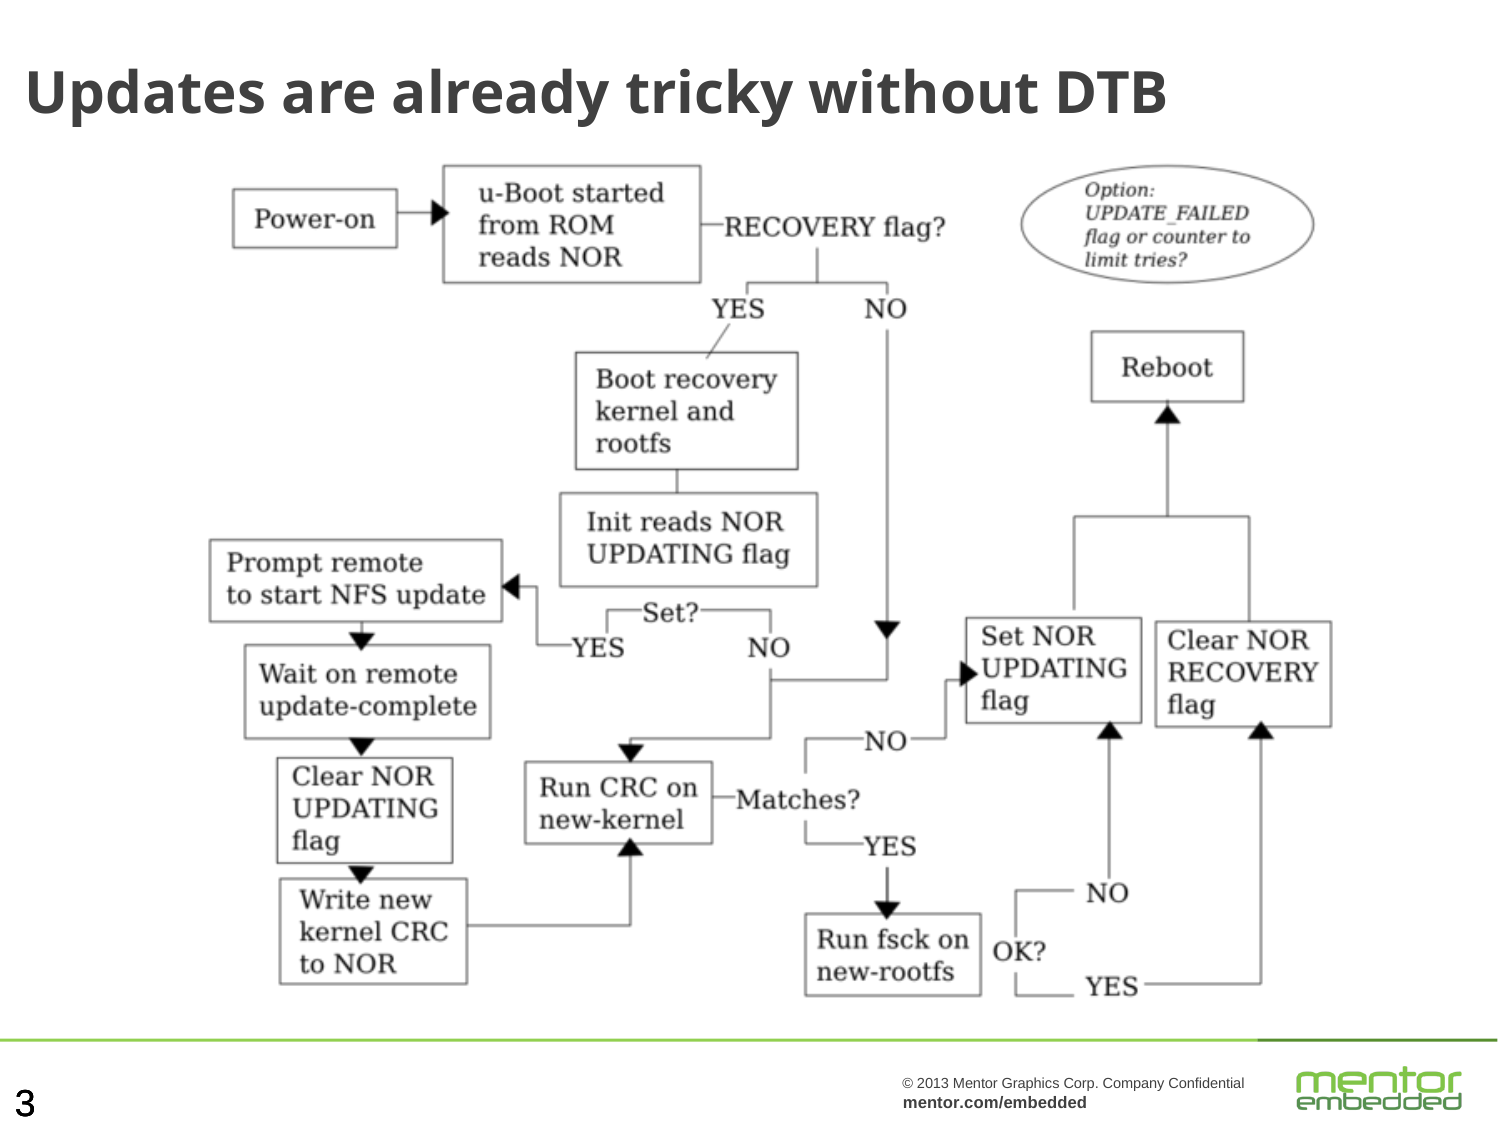

# Updates are already tricky without DTB